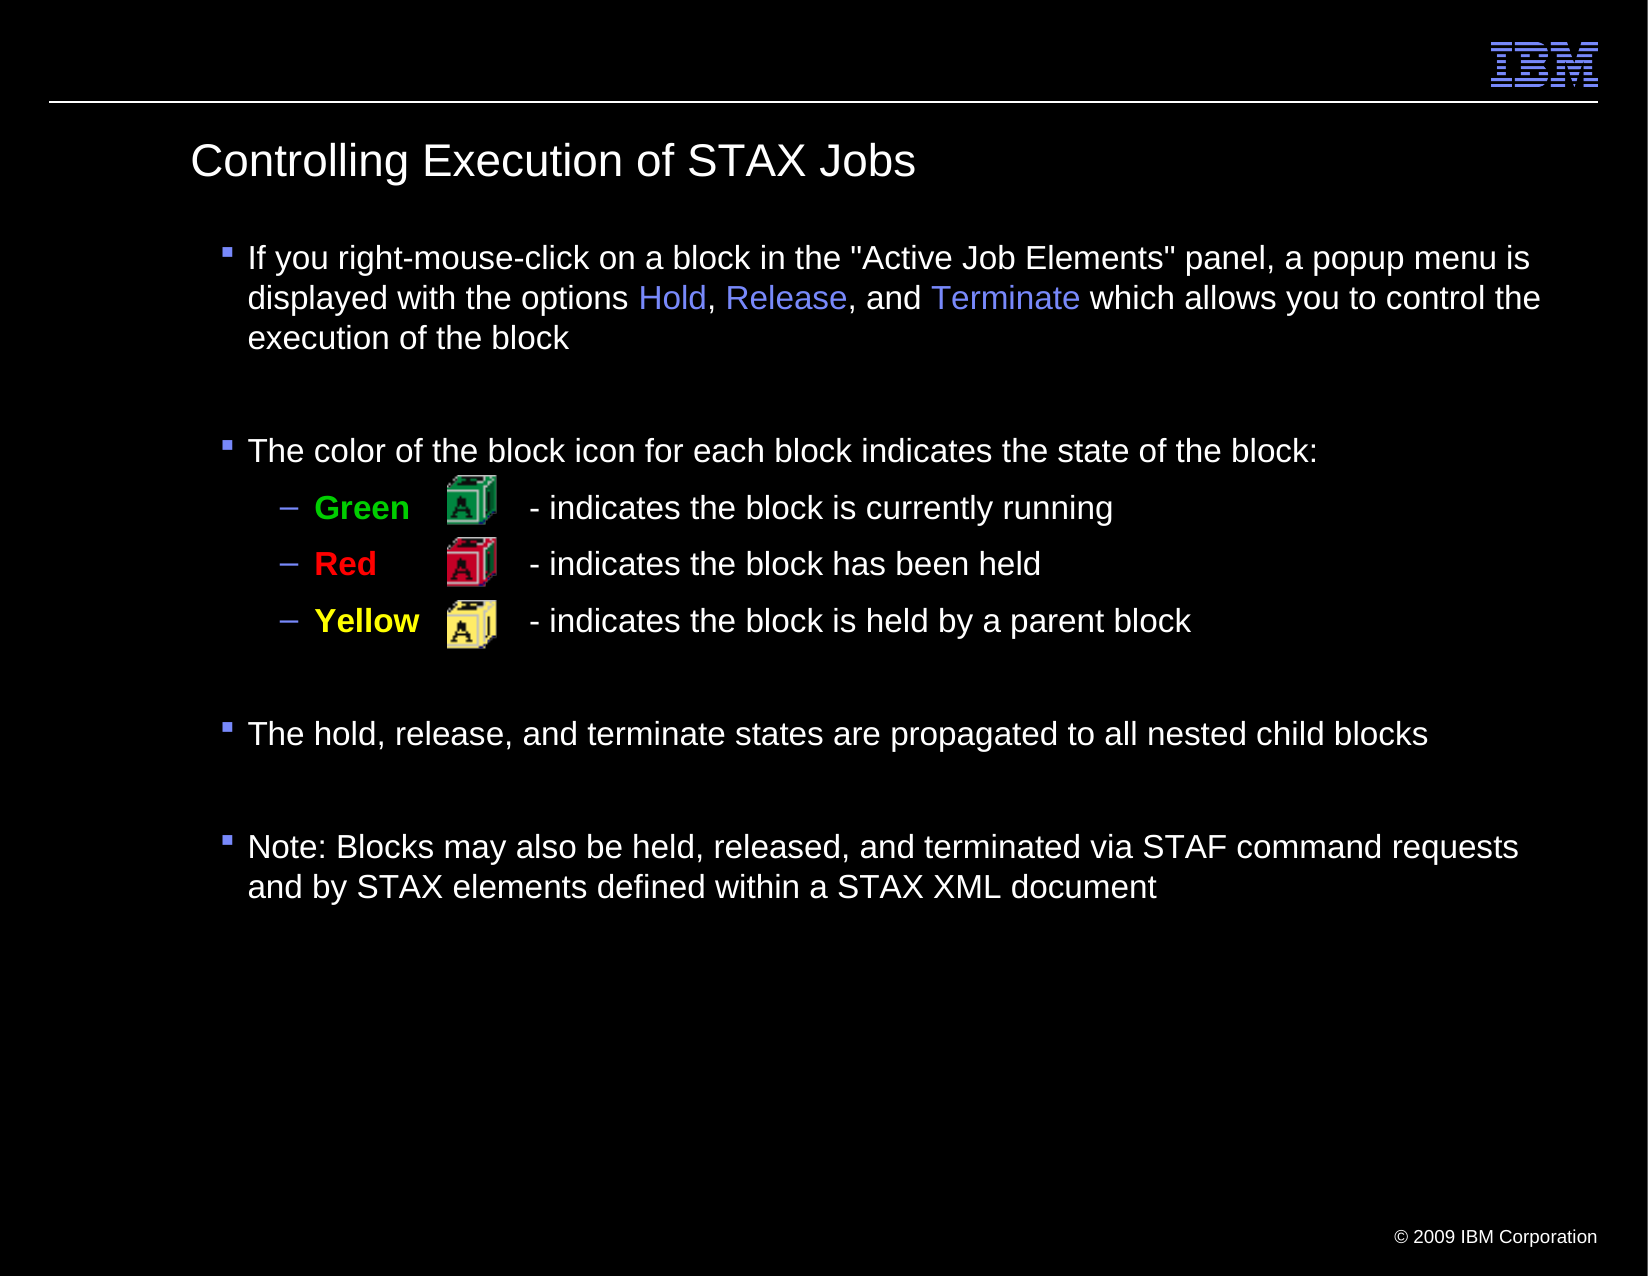

# Controlling Execution of STAX Jobs
If you right-mouse-click on a block in the "Active Job Elements" panel, a popup menu is displayed with the options Hold, Release, and Terminate which allows you to control the execution of the block
The color of the block icon for each block indicates the state of the block:
Green	 - indicates the block is currently running
Red 	 - indicates the block has been held
Yellow 	 - indicates the block is held by a parent block
The hold, release, and terminate states are propagated to all nested child blocks
Note: Blocks may also be held, released, and terminated via STAF command requests and by STAX elements defined within a STAX XML document